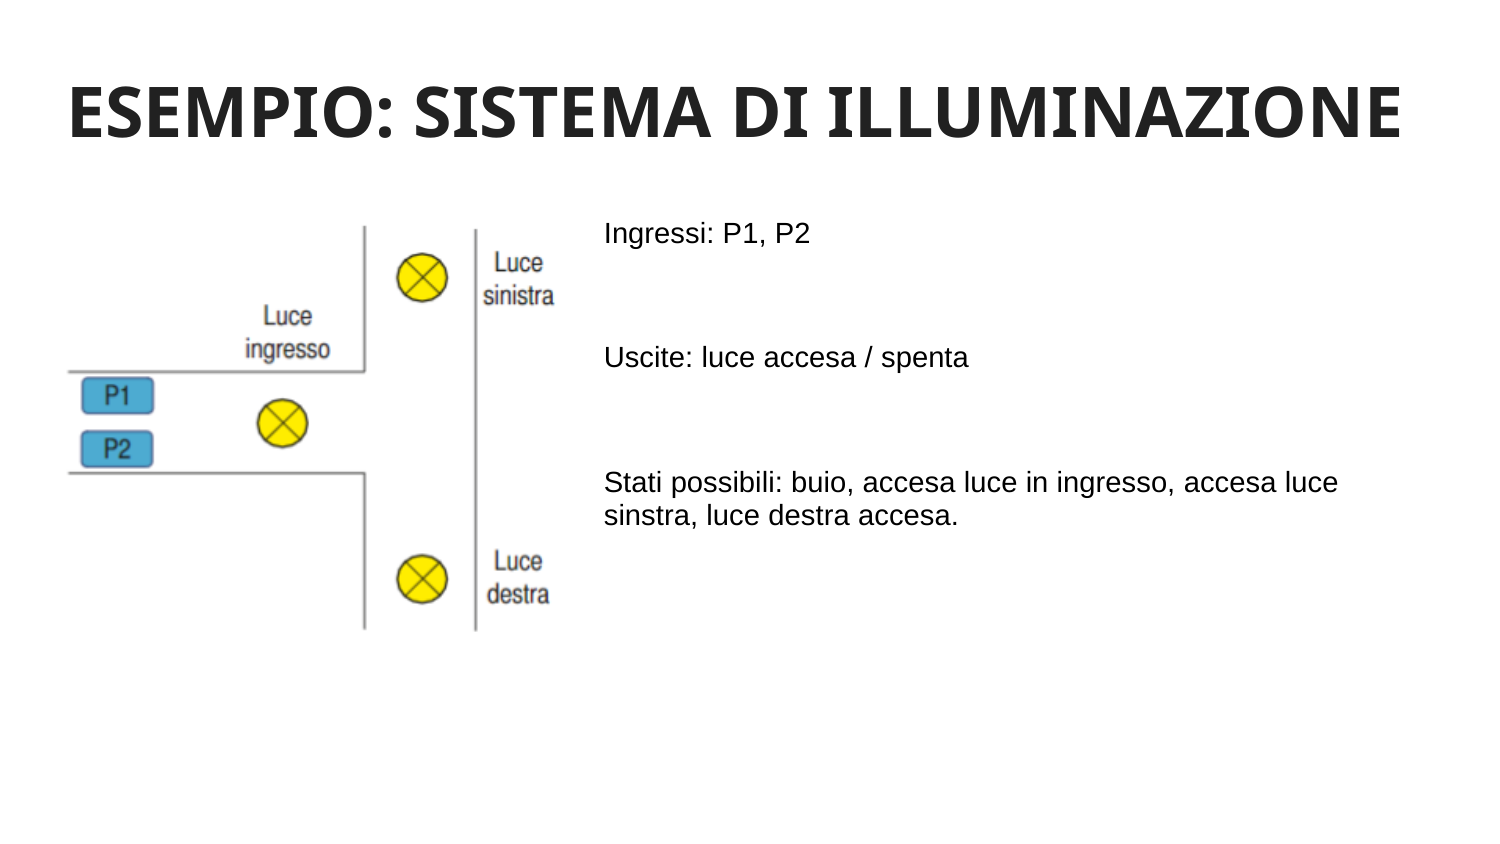

# ESEMPIO: SISTEMA DI ILLUMINAZIONE
Ingressi: P1, P2
Uscite: luce accesa / spenta
Stati possibili: buio, accesa luce in ingresso, accesa luce sinstra, luce destra accesa.